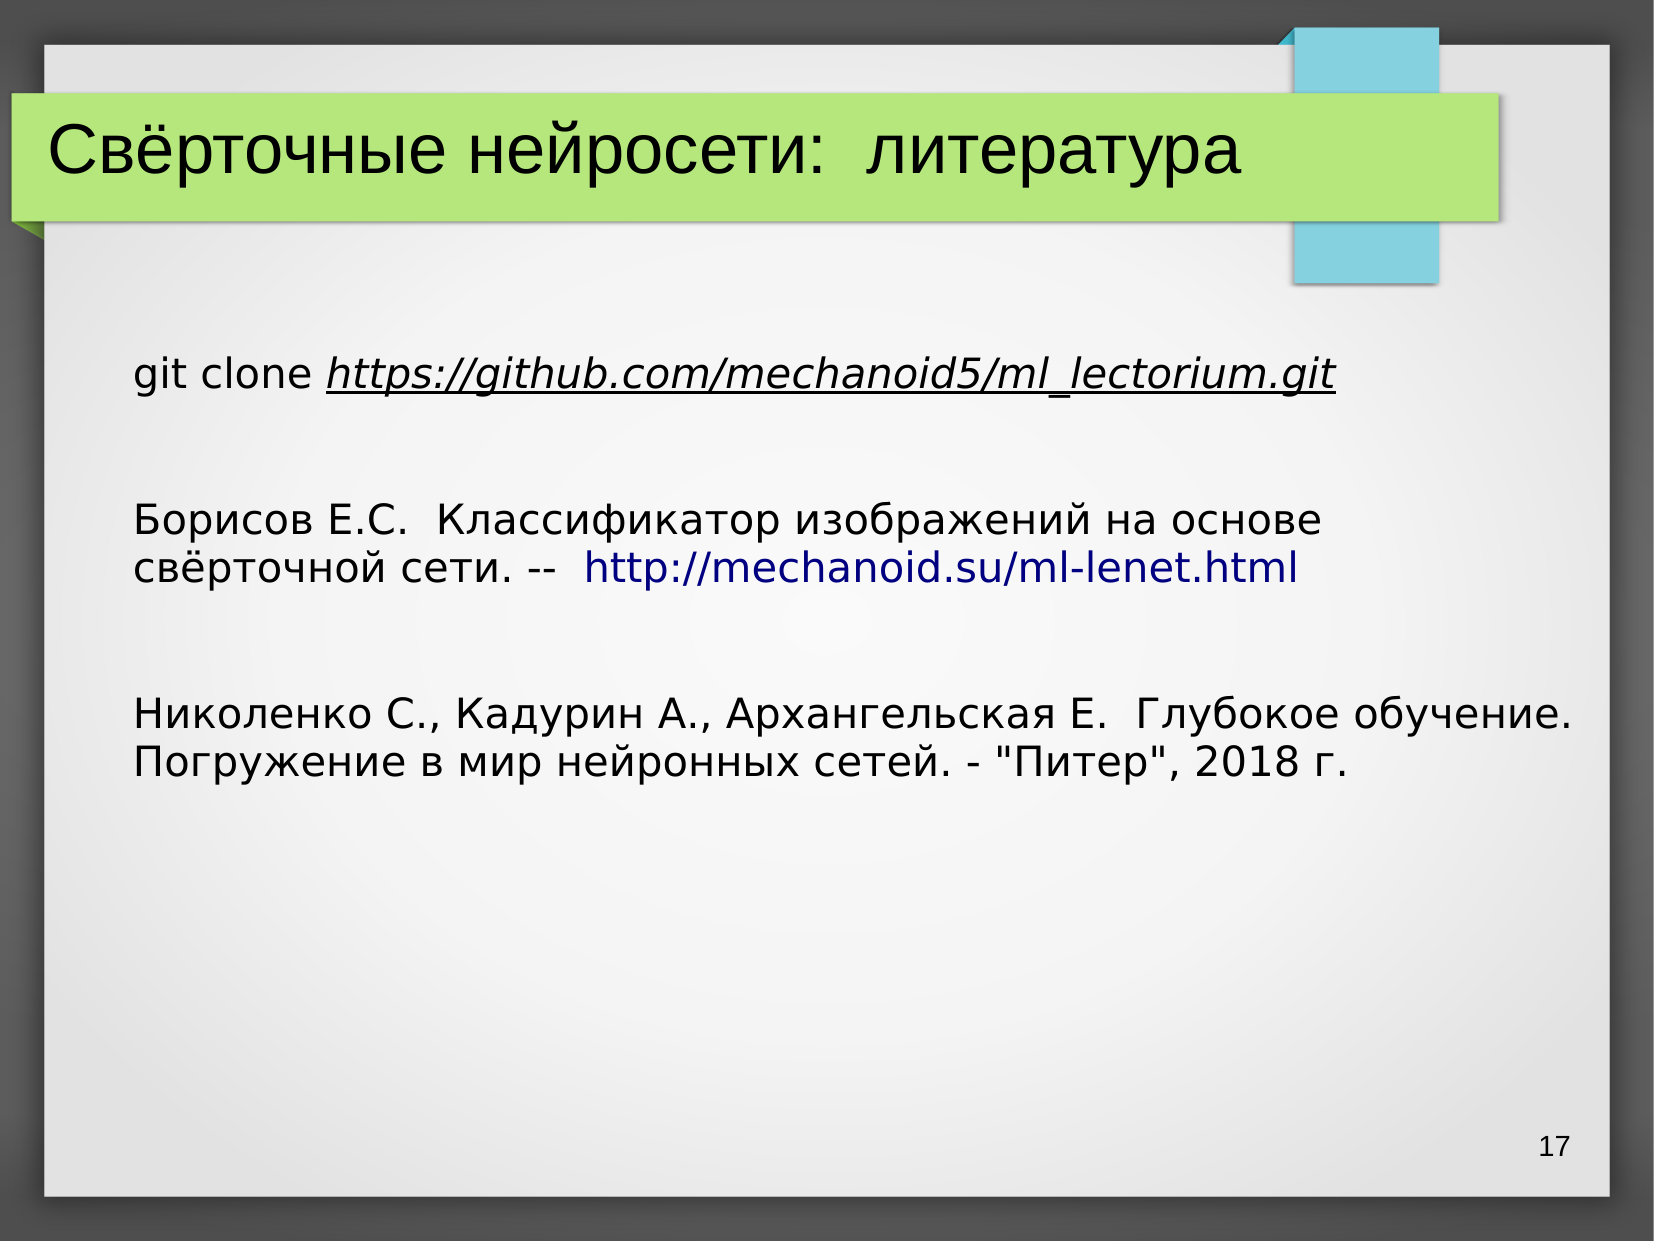

# Свёрточные нейросети: литература
git clone https://github.com/mechanoid5/ml_lectorium.git
Борисов Е.С. Классификатор изображений на основе свёрточной сети. -- http://mechanoid.su/ml-lenet.html
Николенко С., Кадурин А., Архангельская Е. Глубокое обучение. Погружение в мир нейронных сетей. - "Питер", 2018 г.
17